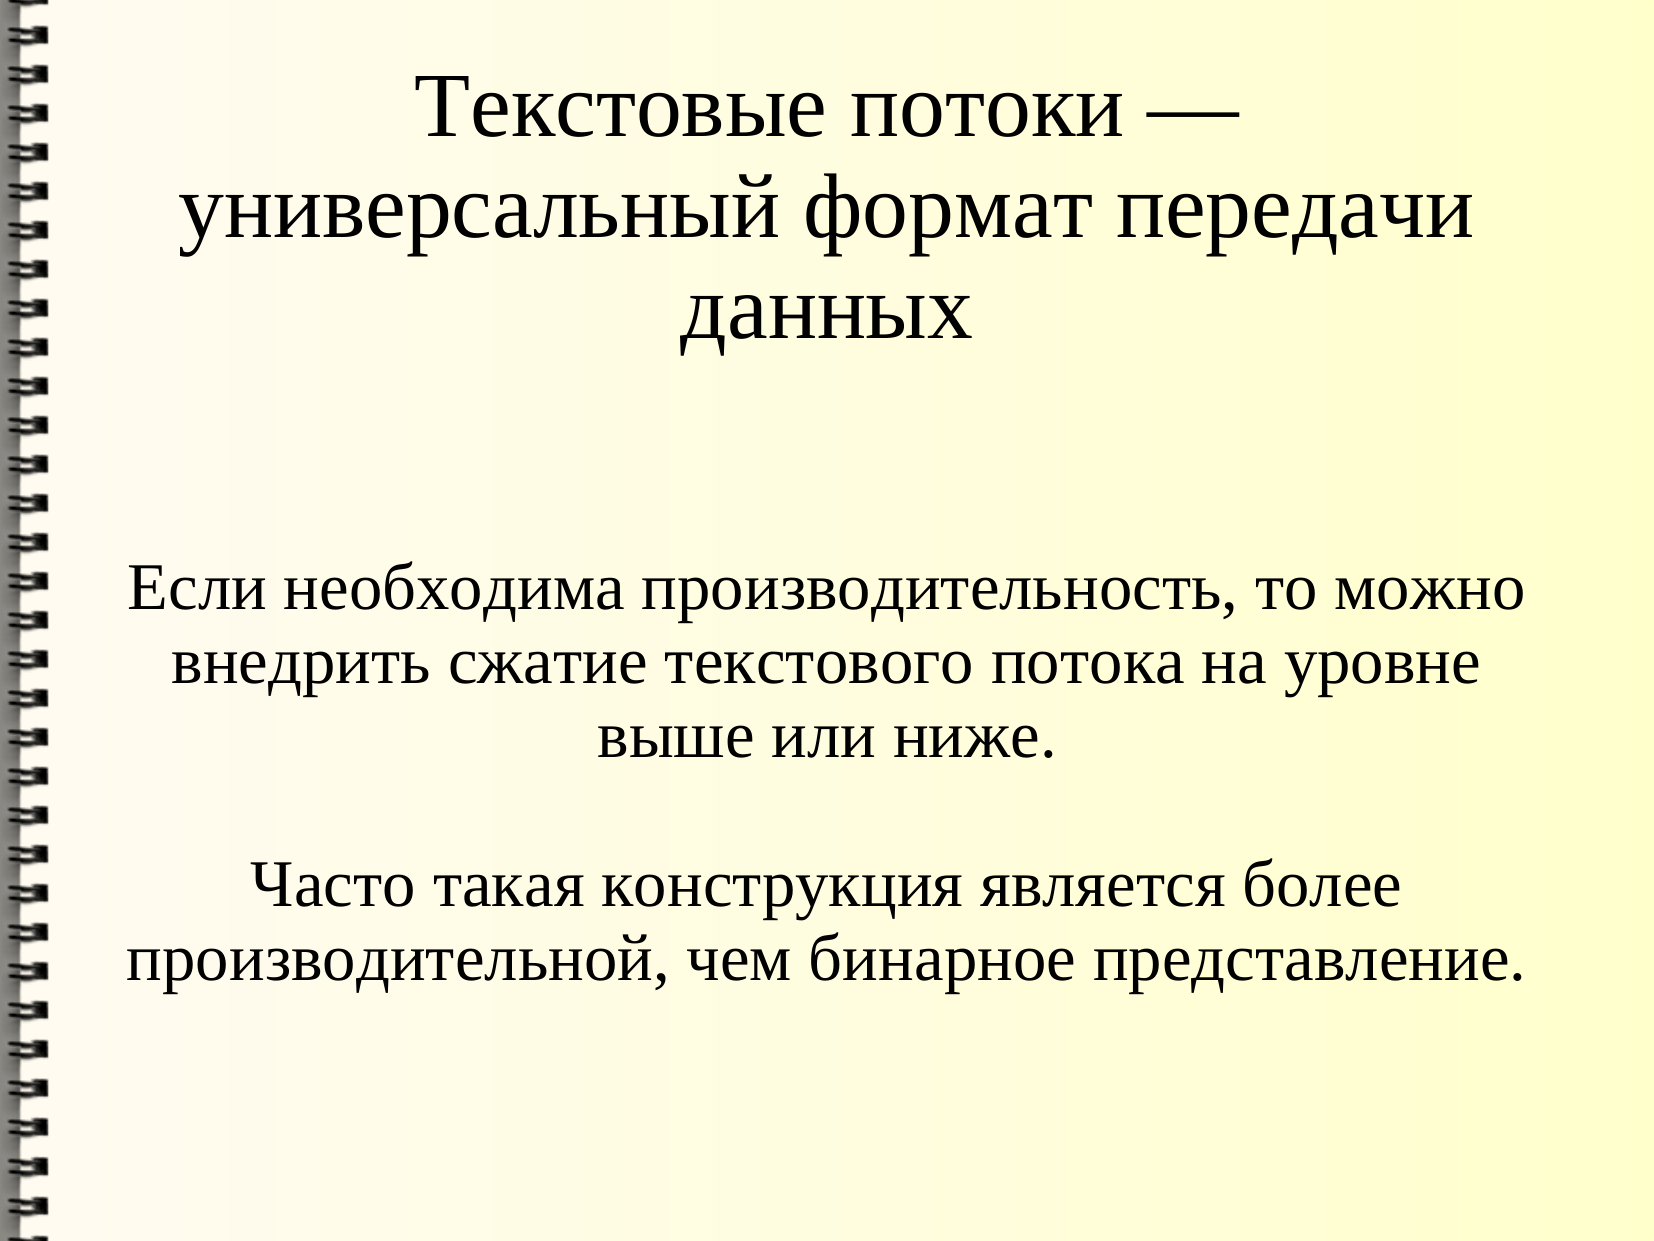

# Текстовые потоки — универсальный формат передачи данных
Если необходима производительность, то можно внедрить сжатие текстового потока на уровне выше или ниже.
Часто такая конструкция является более производительной, чем бинарное представление.